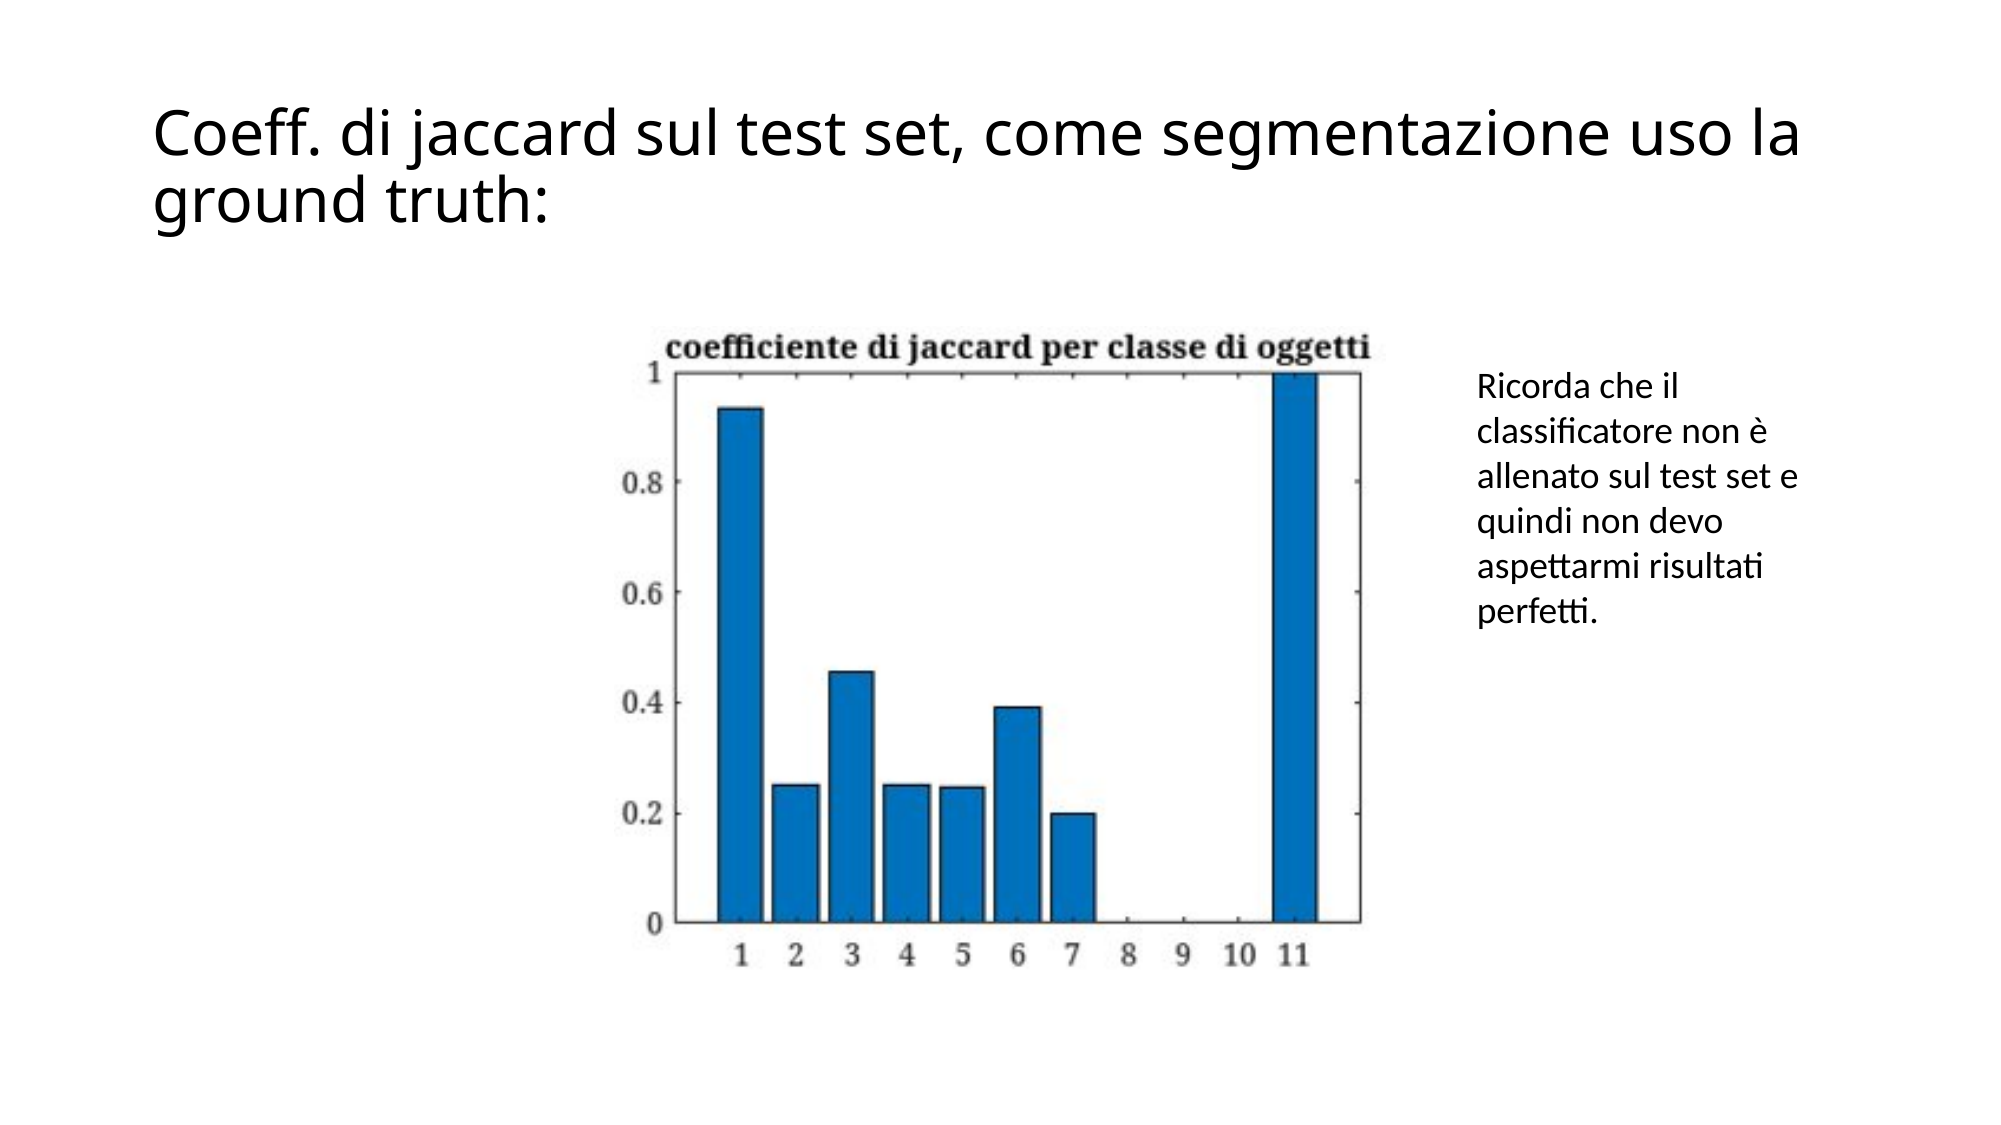

# Coeff. di jaccard sul test set, come segmentazione uso la ground truth:
Ricorda che il classificatore non è allenato sul test set e quindi non devo aspettarmi risultati perfetti.